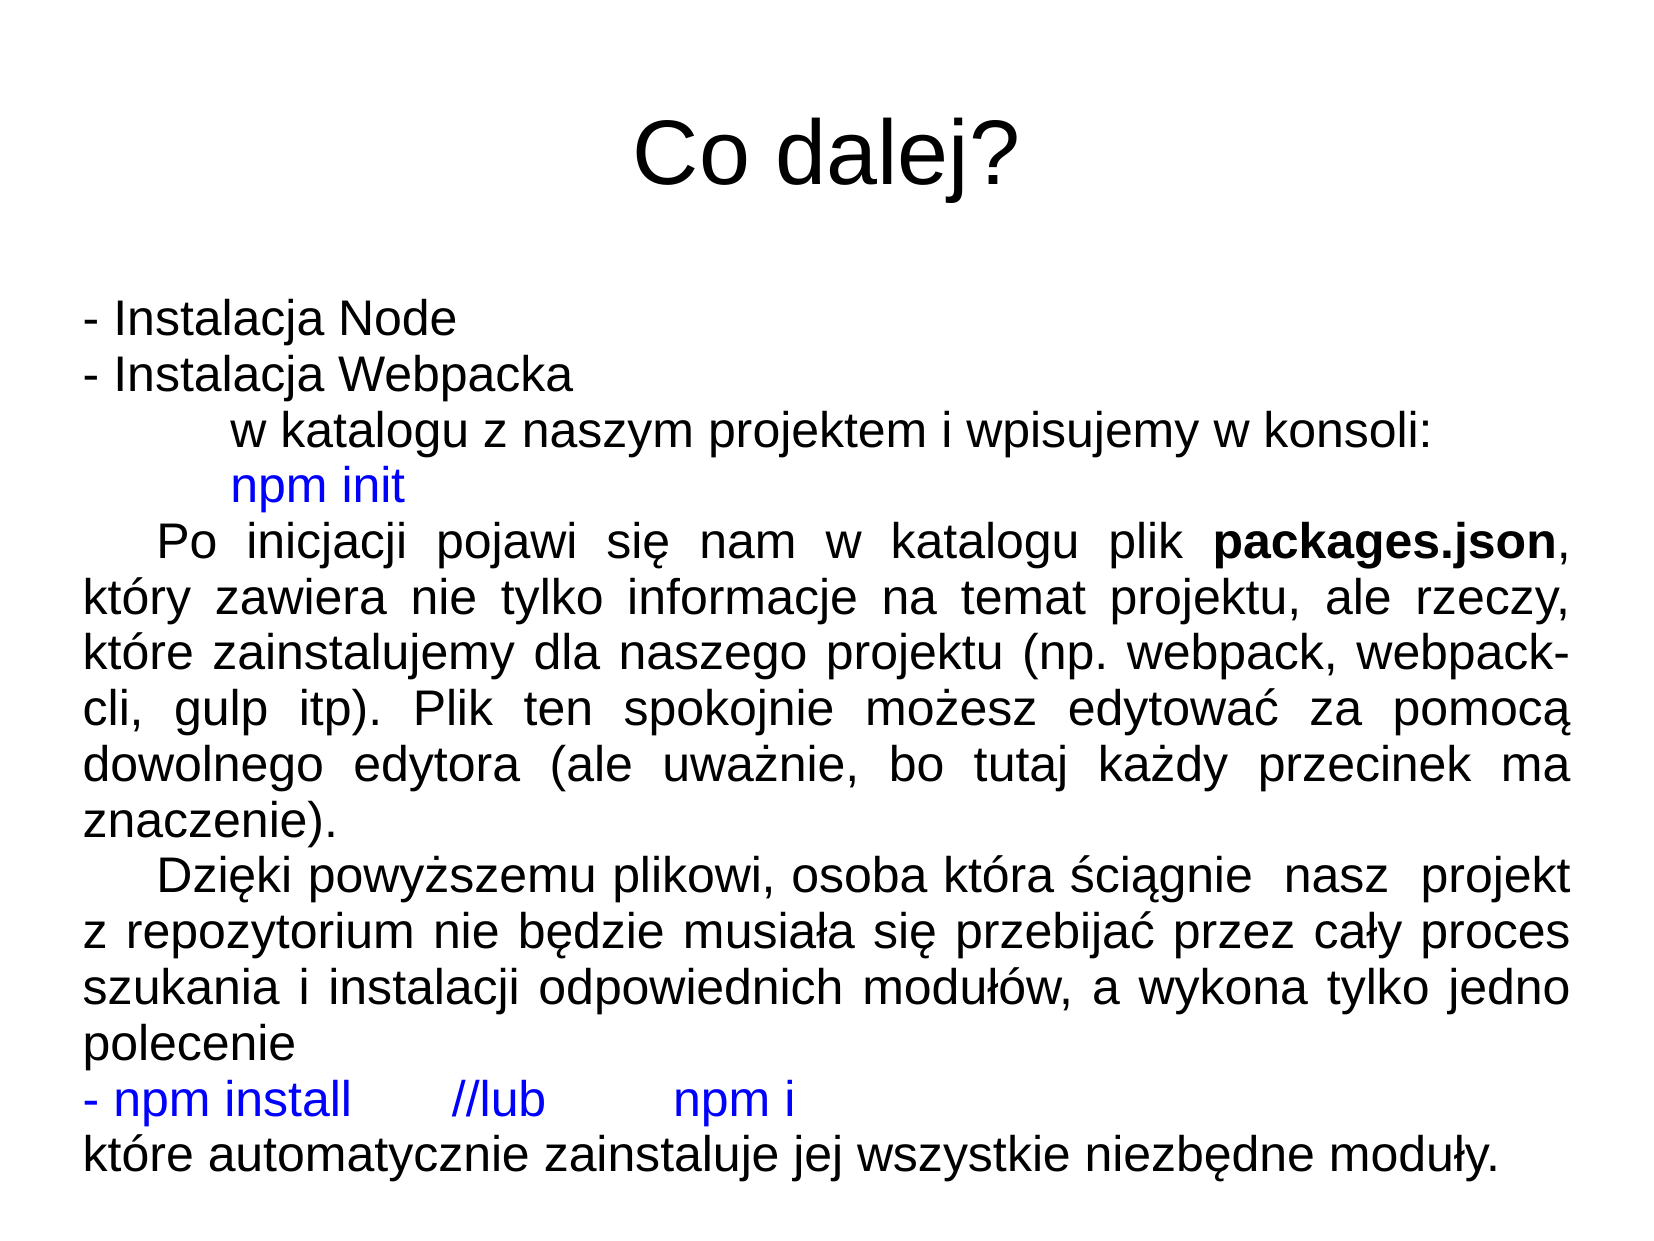

# Co dalej?
- Instalacja Node
- Instalacja Webpacka
		w katalogu z naszym projektem i wpisujemy w konsoli:
		npm init
	Po inicjacji pojawi się nam w katalogu plik packages.json, który zawiera nie tylko informacje na temat projektu, ale rzeczy, które zainstalujemy dla naszego projektu (np. webpack, webpack-cli, gulp itp). Plik ten spokojnie możesz edytować za pomocą dowolnego edytora (ale uważnie, bo tutaj każdy przecinek ma znaczenie).
	Dzięki powyższemu plikowi, osoba która ściągnie nasz projekt z repozytorium nie będzie musiała się przebijać przez cały proces szukania i instalacji odpowiednich modułów, a wykona tylko jedno polecenie
- npm install		//lub		npm i
które automatycznie zainstaluje jej wszystkie niezbędne moduły.